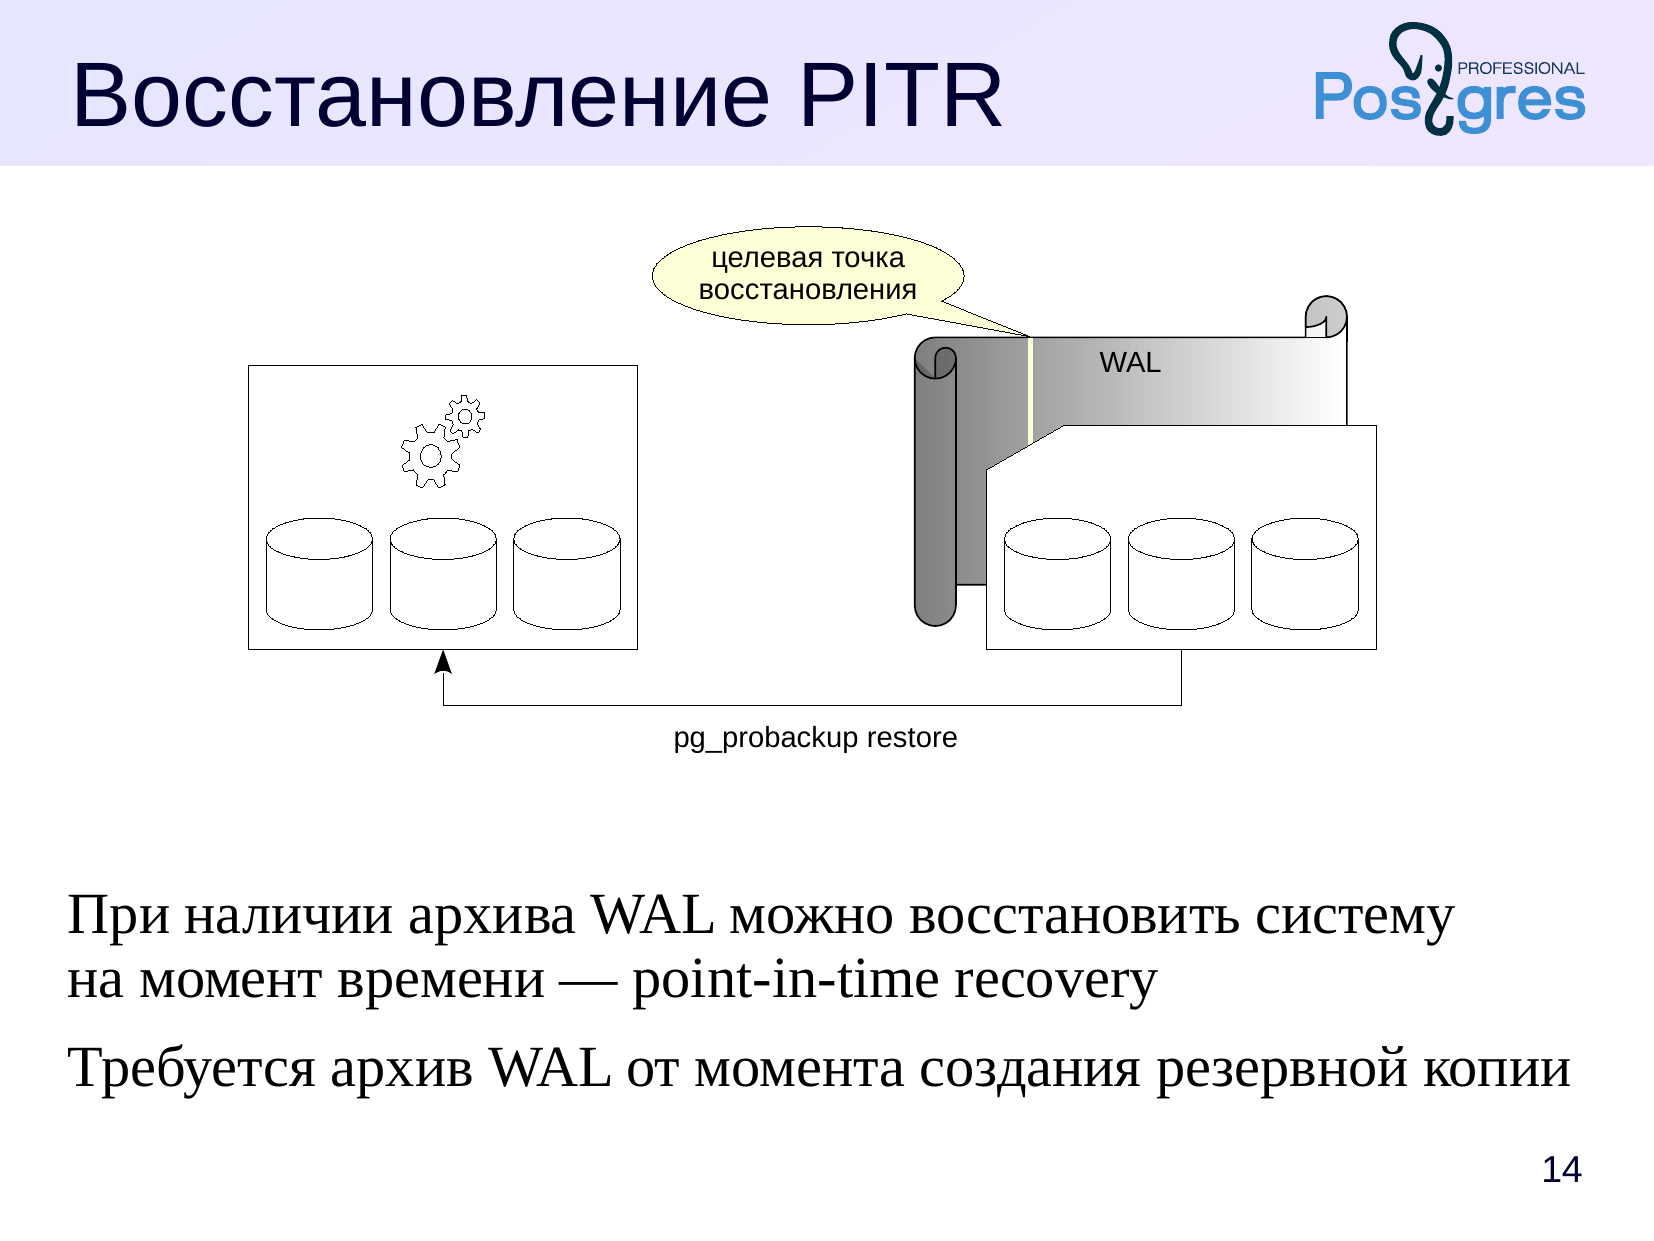

# Восстановление PITR
целевая точка
восстановления
WAL
pg_probackup restore
При наличии архива WAL можно восстановить систему
на момент времени — point-in-time recovery
Требуется архив WAL от момента создания резервной копии